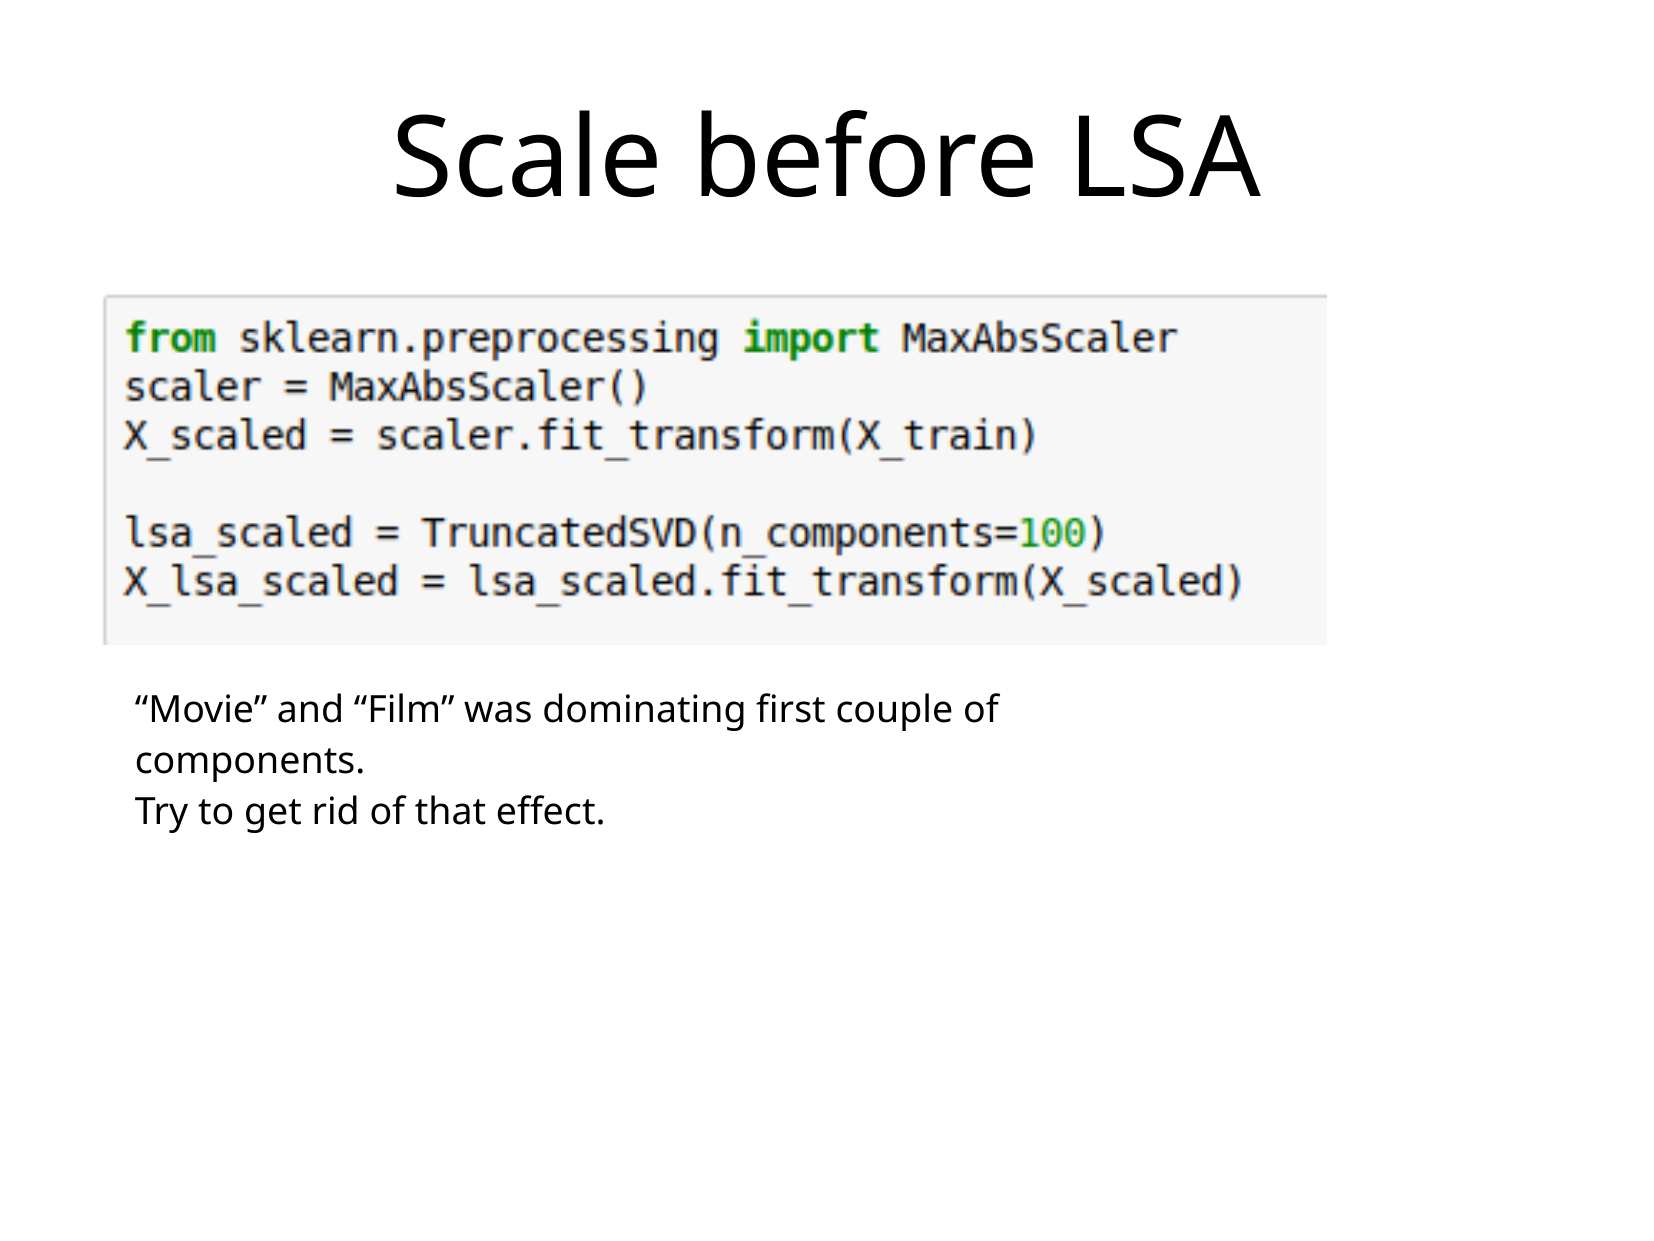

# Scale before LSA
“Movie” and “Film” was dominating first couple of components.
Try to get rid of that effect.